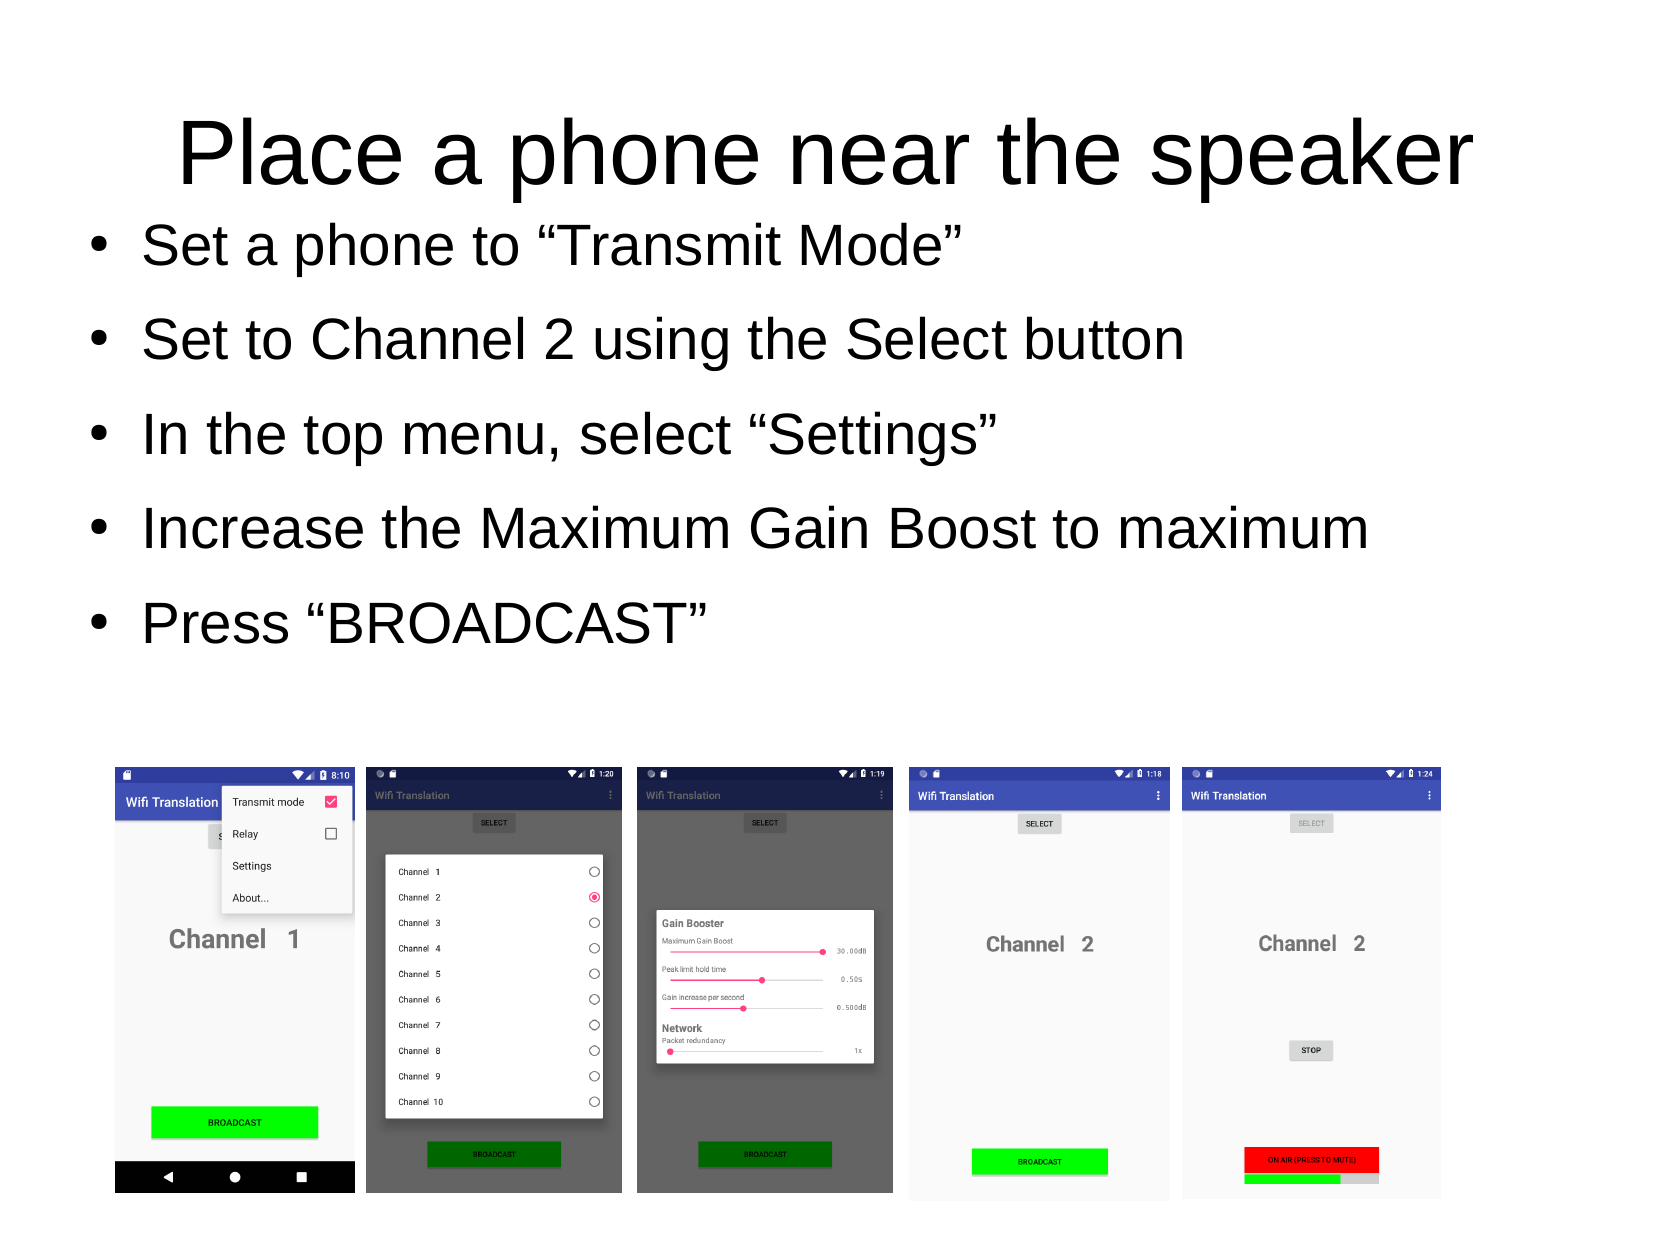

# Place a phone near the speaker
Set a phone to “Transmit Mode”
Set to Channel 2 using the Select button
In the top menu, select “Settings”
Increase the Maximum Gain Boost to maximum
Press “BROADCAST”